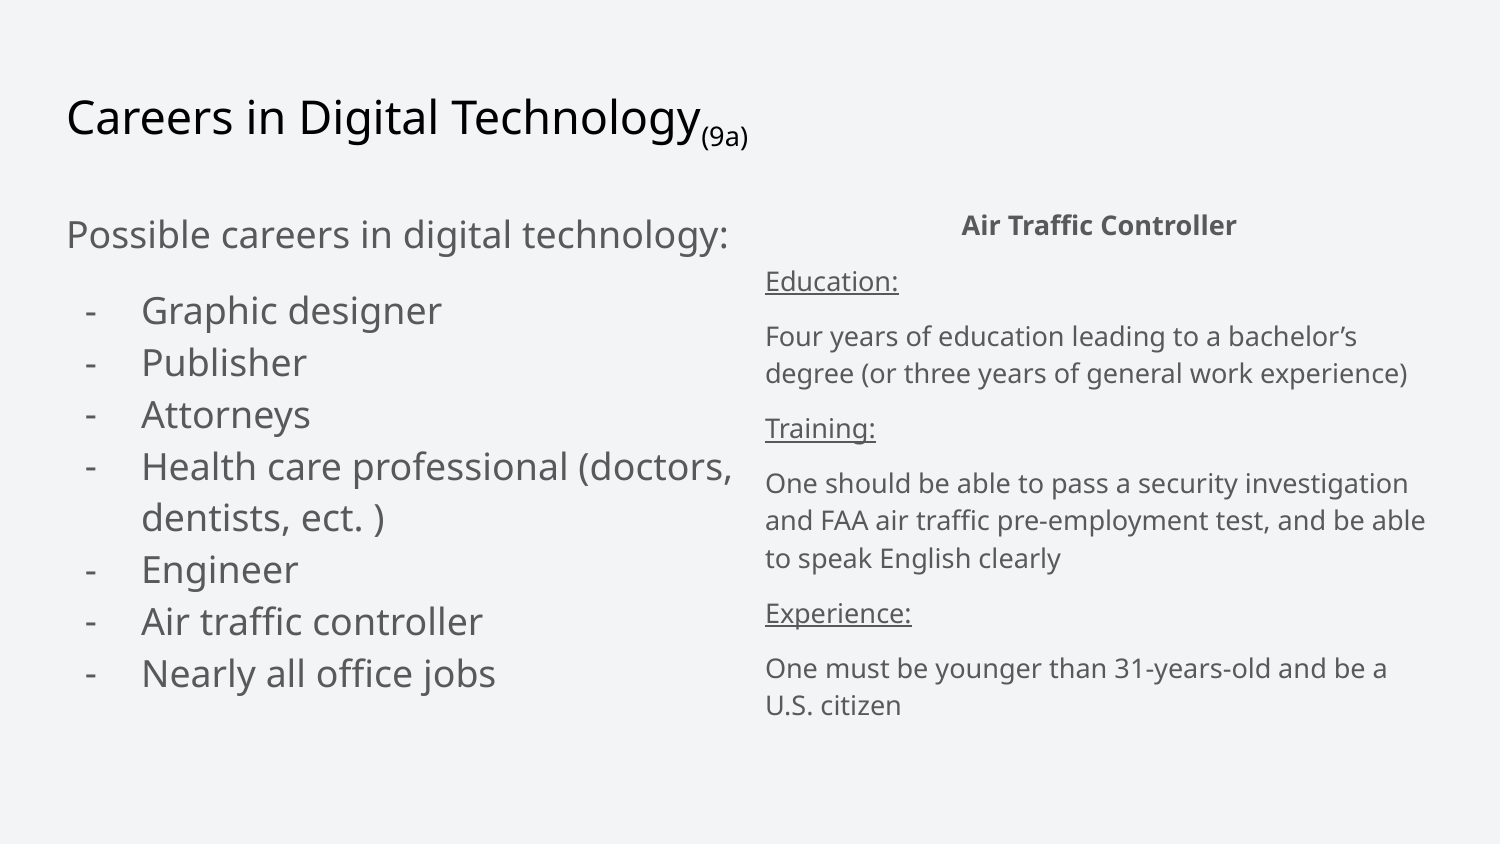

# Careers in Digital Technology(9a)
Possible careers in digital technology:
Graphic designer
Publisher
Attorneys
Health care professional (doctors, dentists, ect. )
Engineer
Air traffic controller
Nearly all office jobs
Air Traffic Controller
Education:
Four years of education leading to a bachelor’s degree (or three years of general work experience)
Training:
One should be able to pass a security investigation and FAA air traffic pre-employment test, and be able to speak English clearly
Experience:
One must be younger than 31-years-old and be a U.S. citizen